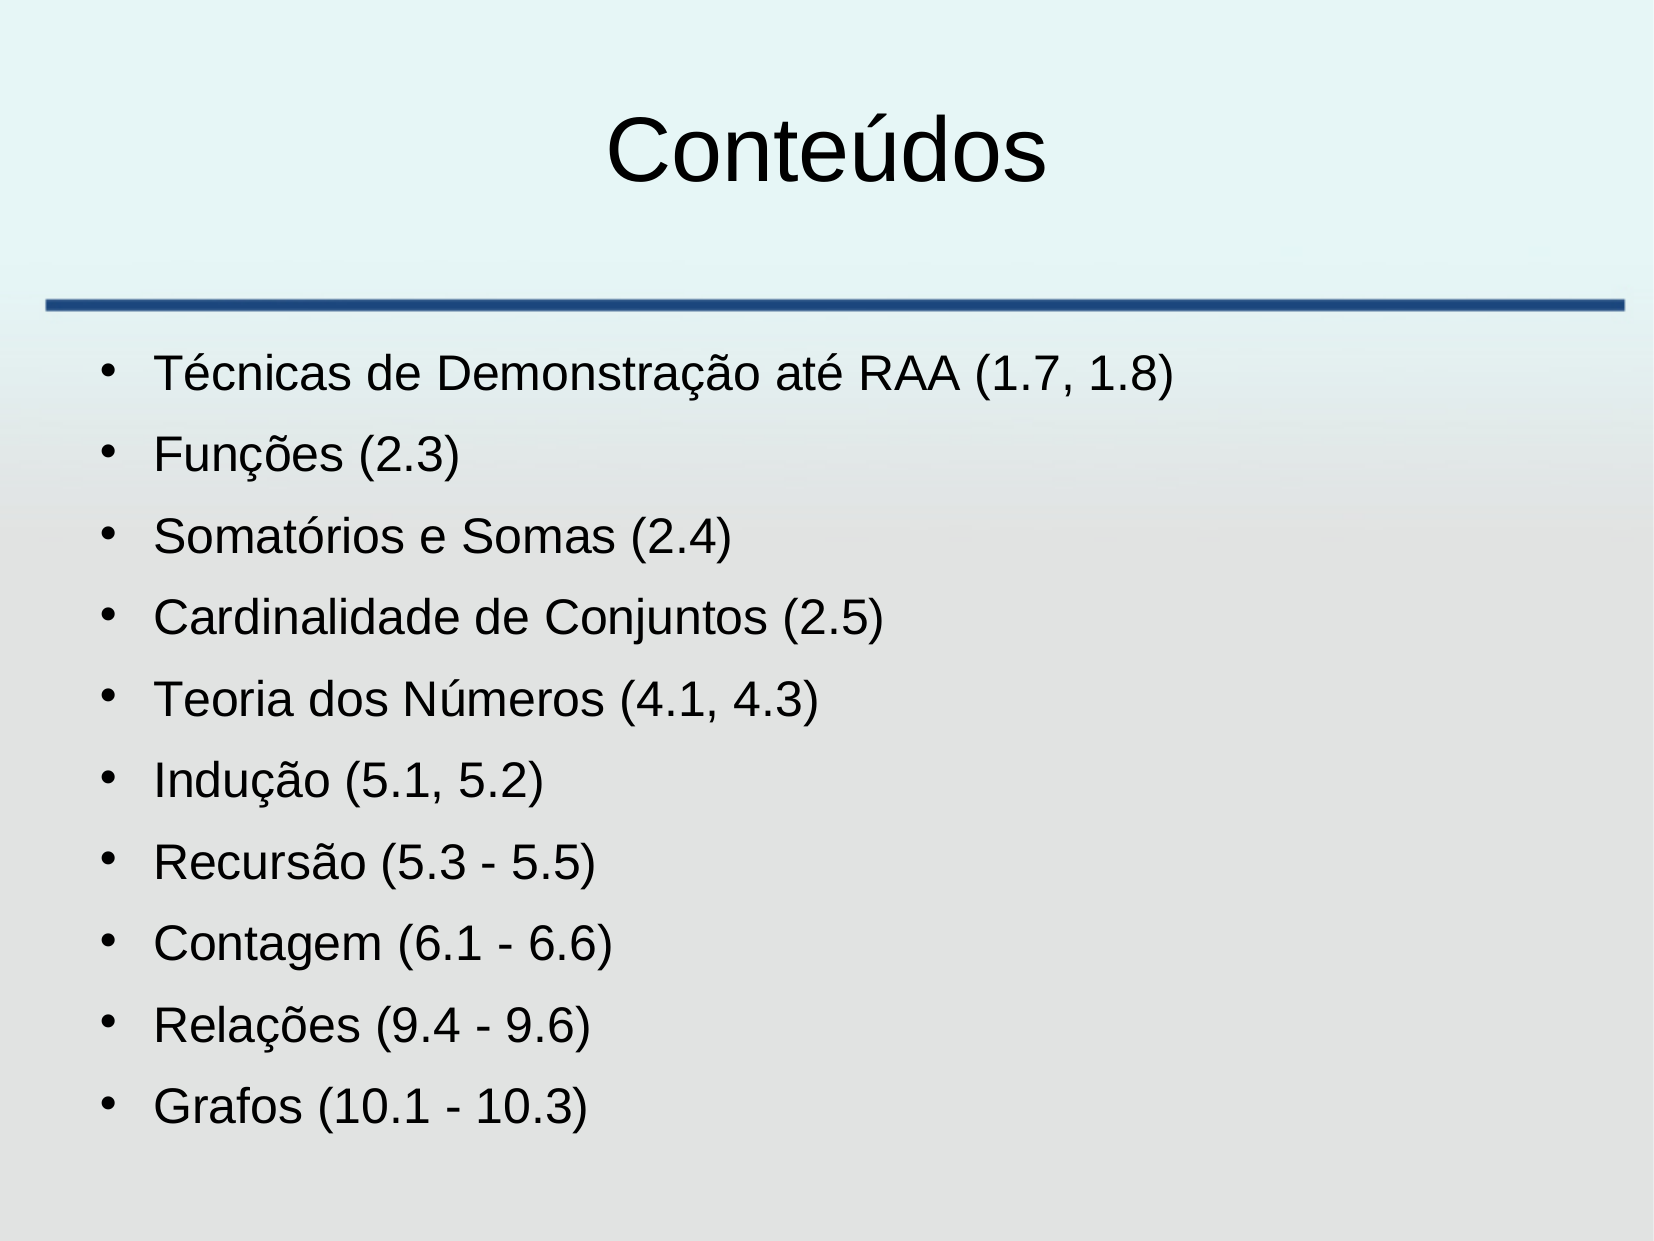

# Conteúdos
Técnicas de Demonstração até RAA (1.7, 1.8)
Funções (2.3)
Somatórios e Somas (2.4)
Cardinalidade de Conjuntos (2.5)
Teoria dos Números (4.1, 4.3)
Indução (5.1, 5.2)
Recursão (5.3 - 5.5)
Contagem (6.1 - 6.6)
Relações (9.4 - 9.6)
Grafos (10.1 - 10.3)